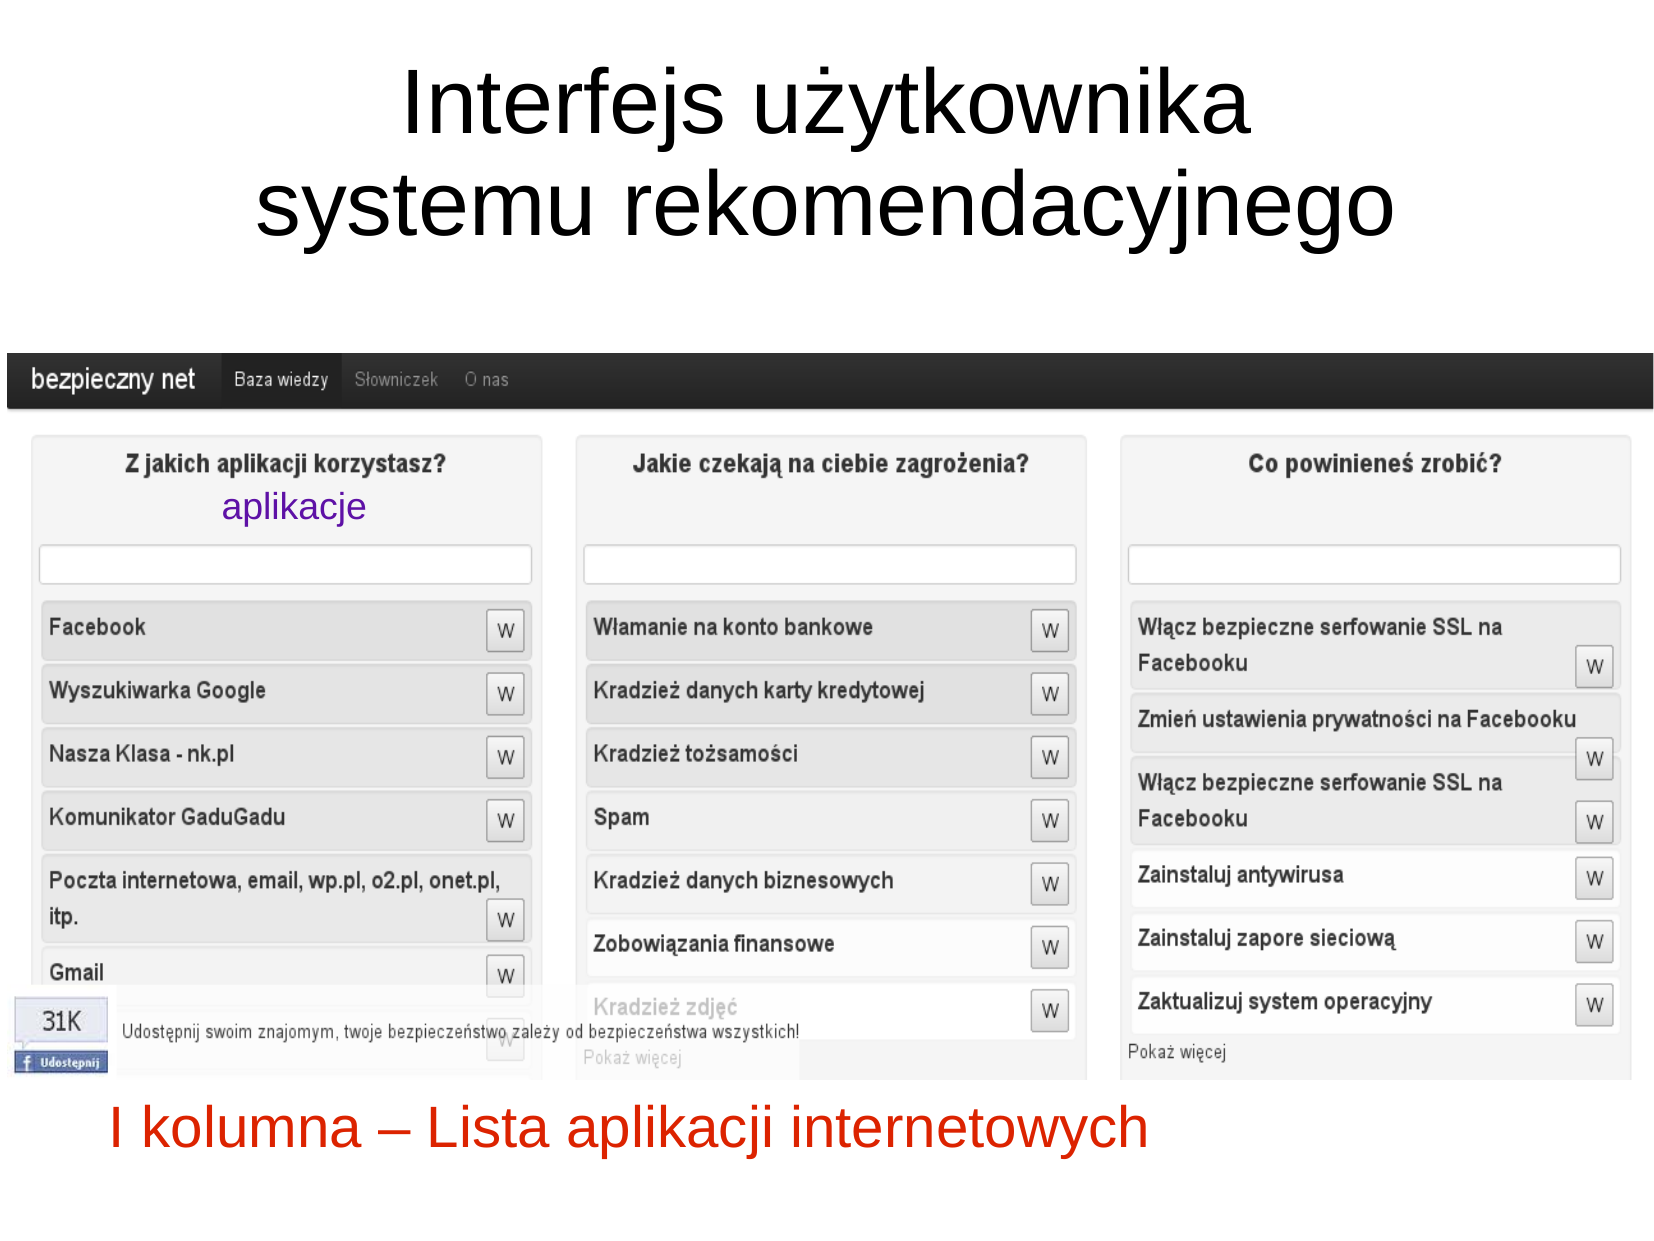

# Interfejs użytkownika systemu rekomendacyjnego
aplikacje
I kolumna – Lista aplikacji internetowych